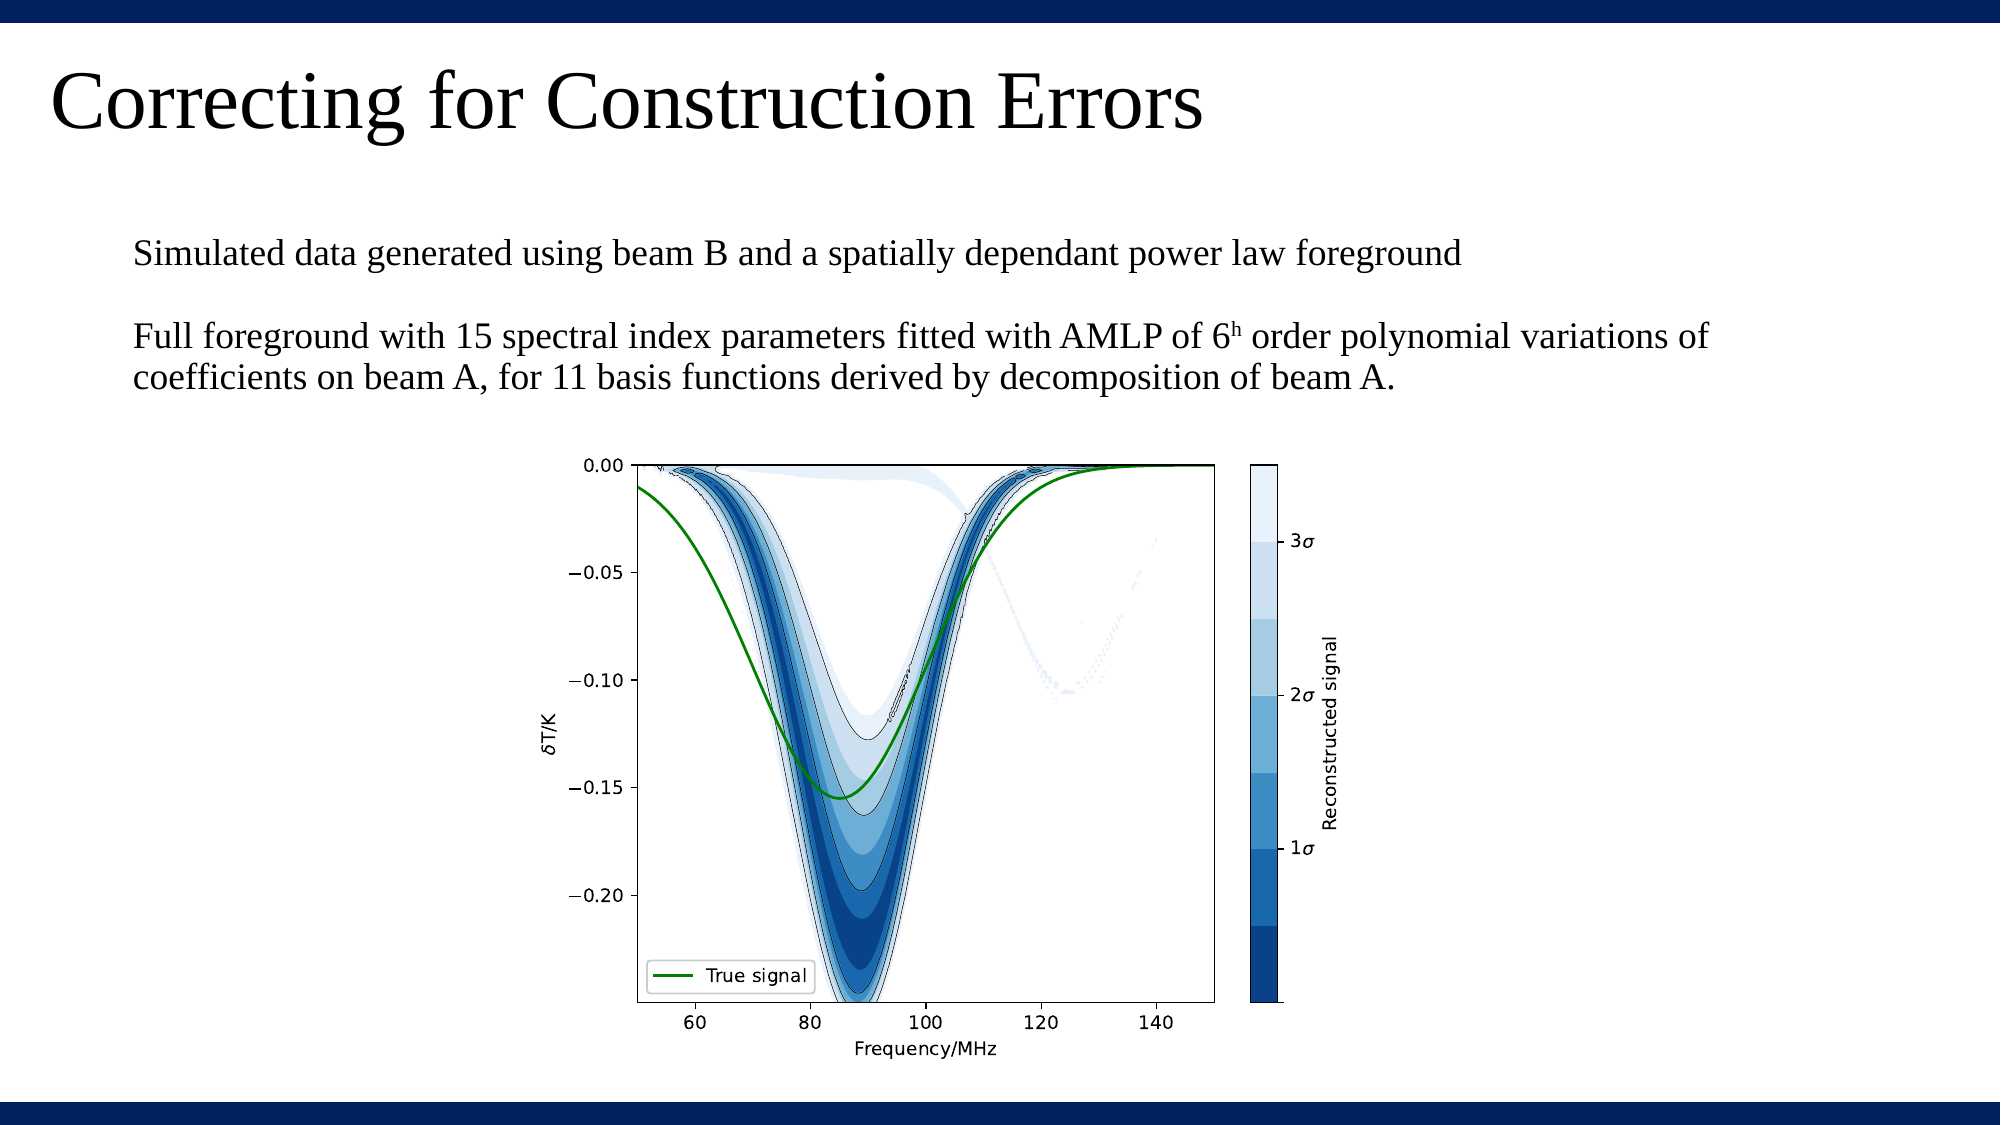

Correcting for Construction Errors
Simulated data generated using beam B and a spatially dependant power law foreground
Full foreground with 15 spectral index parameters fitted with AMLP of 6h order polynomial variations of coefficients on beam A, for 11 basis functions derived by decomposition of beam A.